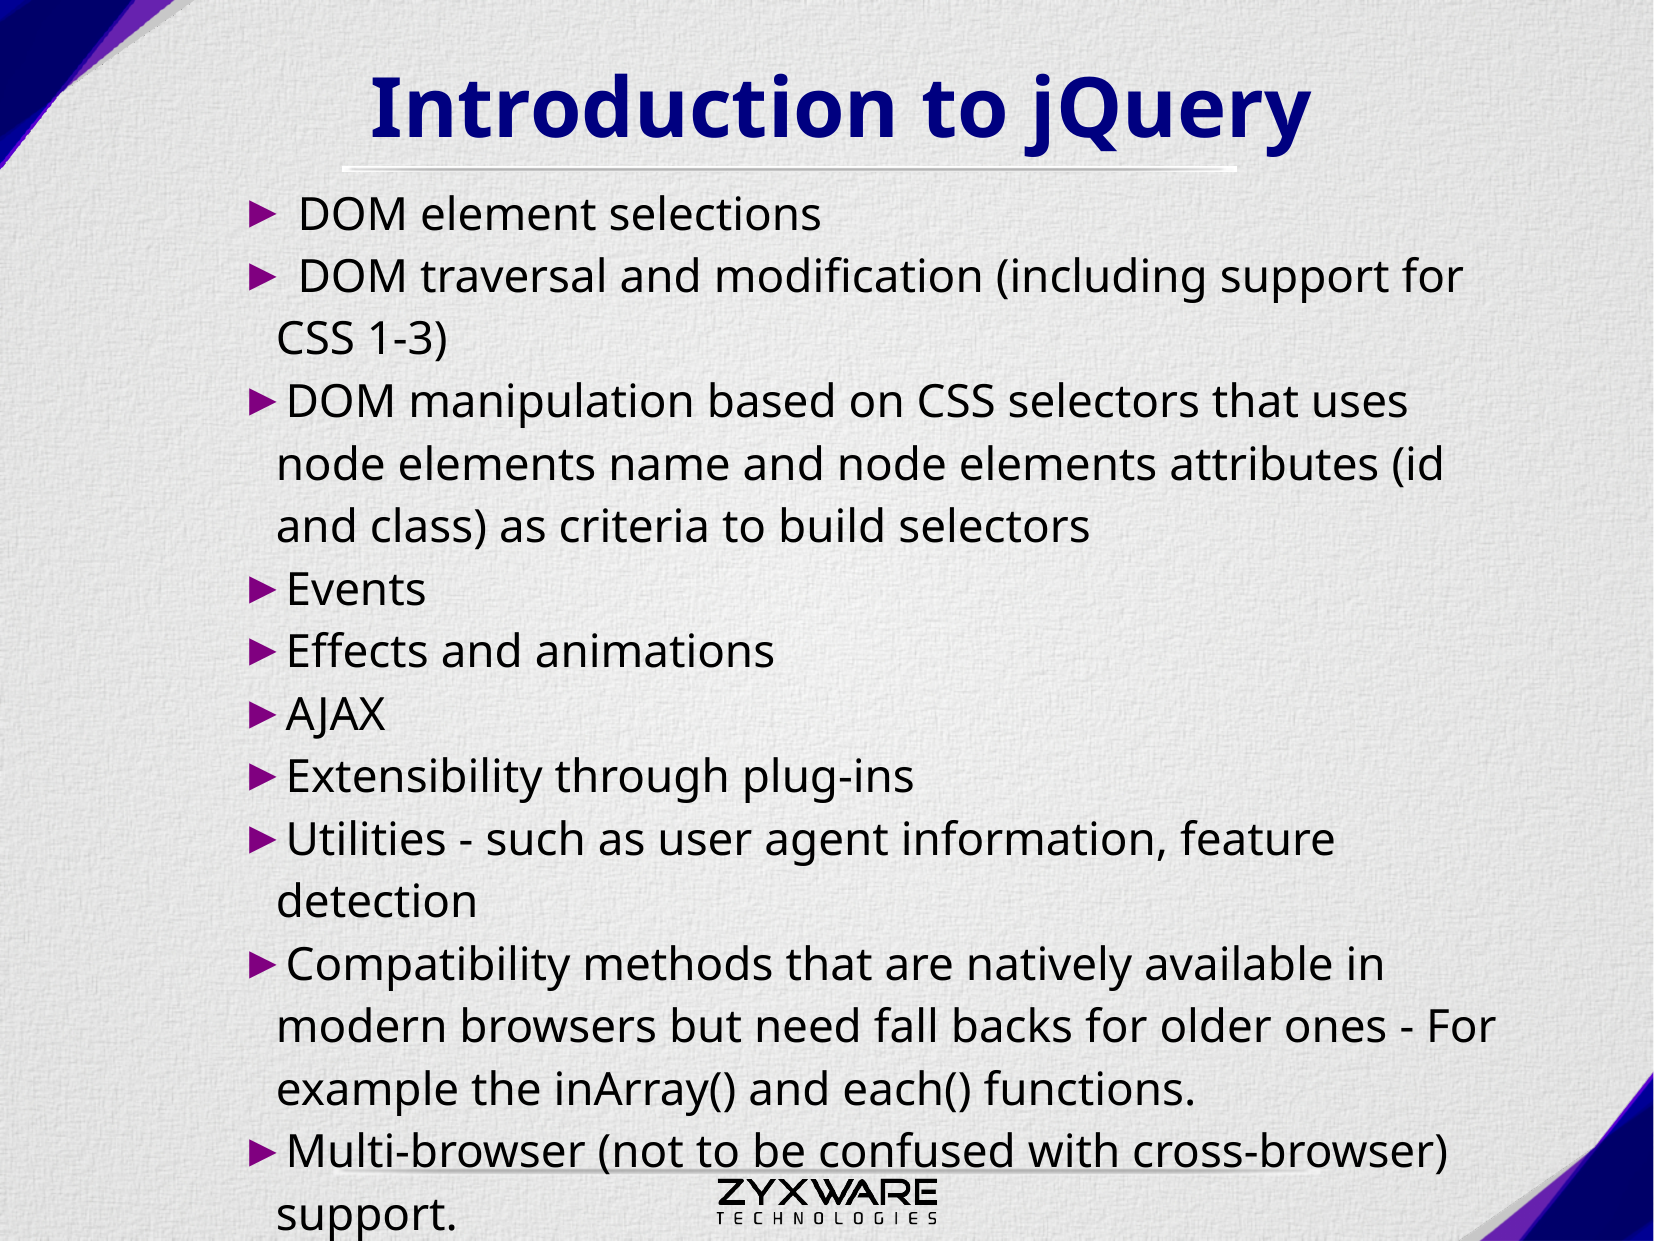

# Introduction to jQuery
 DOM element selections
 DOM traversal and modification (including support for CSS 1-3)
DOM manipulation based on CSS selectors that uses node elements name and node elements attributes (id and class) as criteria to build selectors
Events
Effects and animations
AJAX
Extensibility through plug-ins
Utilities - such as user agent information, feature detection
Compatibility methods that are natively available in modern browsers but need fall backs for older ones - For example the inArray() and each() functions.
Multi-browser (not to be confused with cross-browser) support.